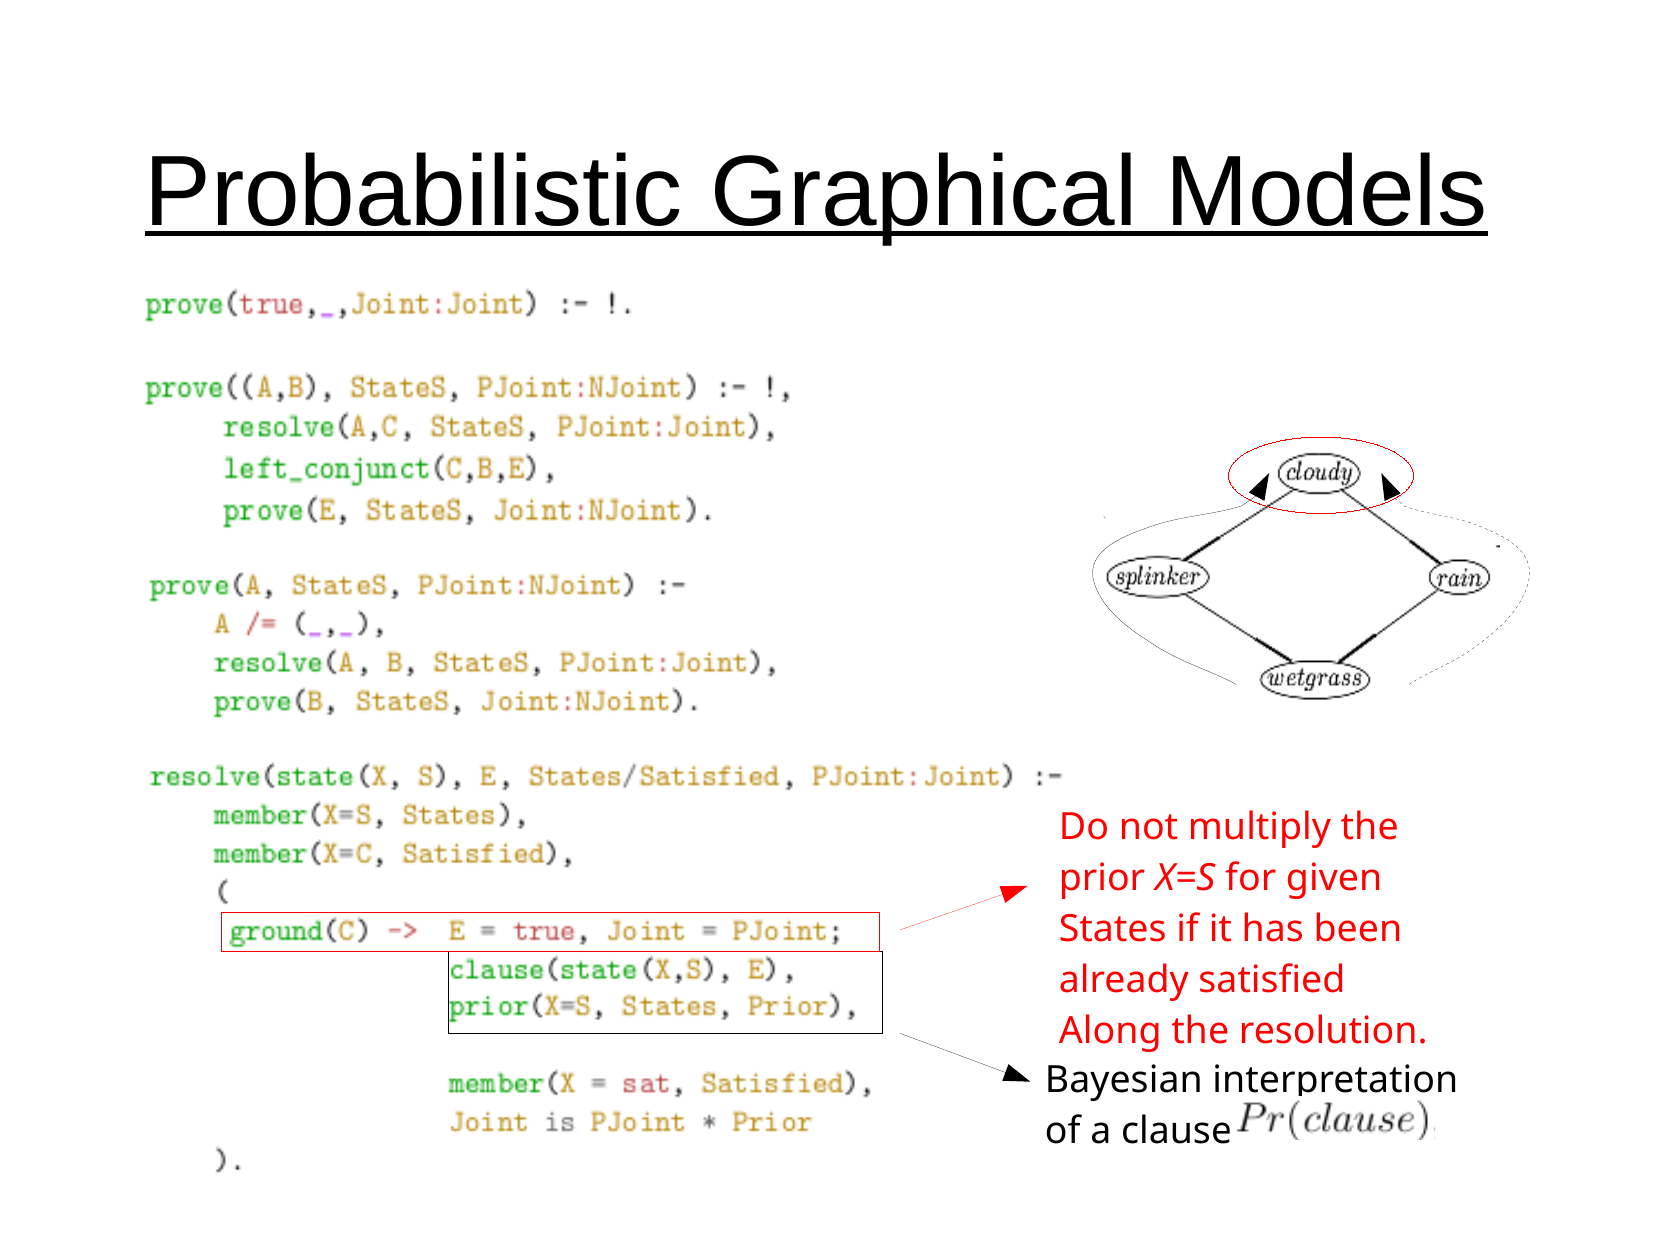

Probabilistic Graphical Models
Do not multiply the
prior X=S for given
States if it has been
already satisfied
Along the resolution.
Bayesian interpretation
of a clause